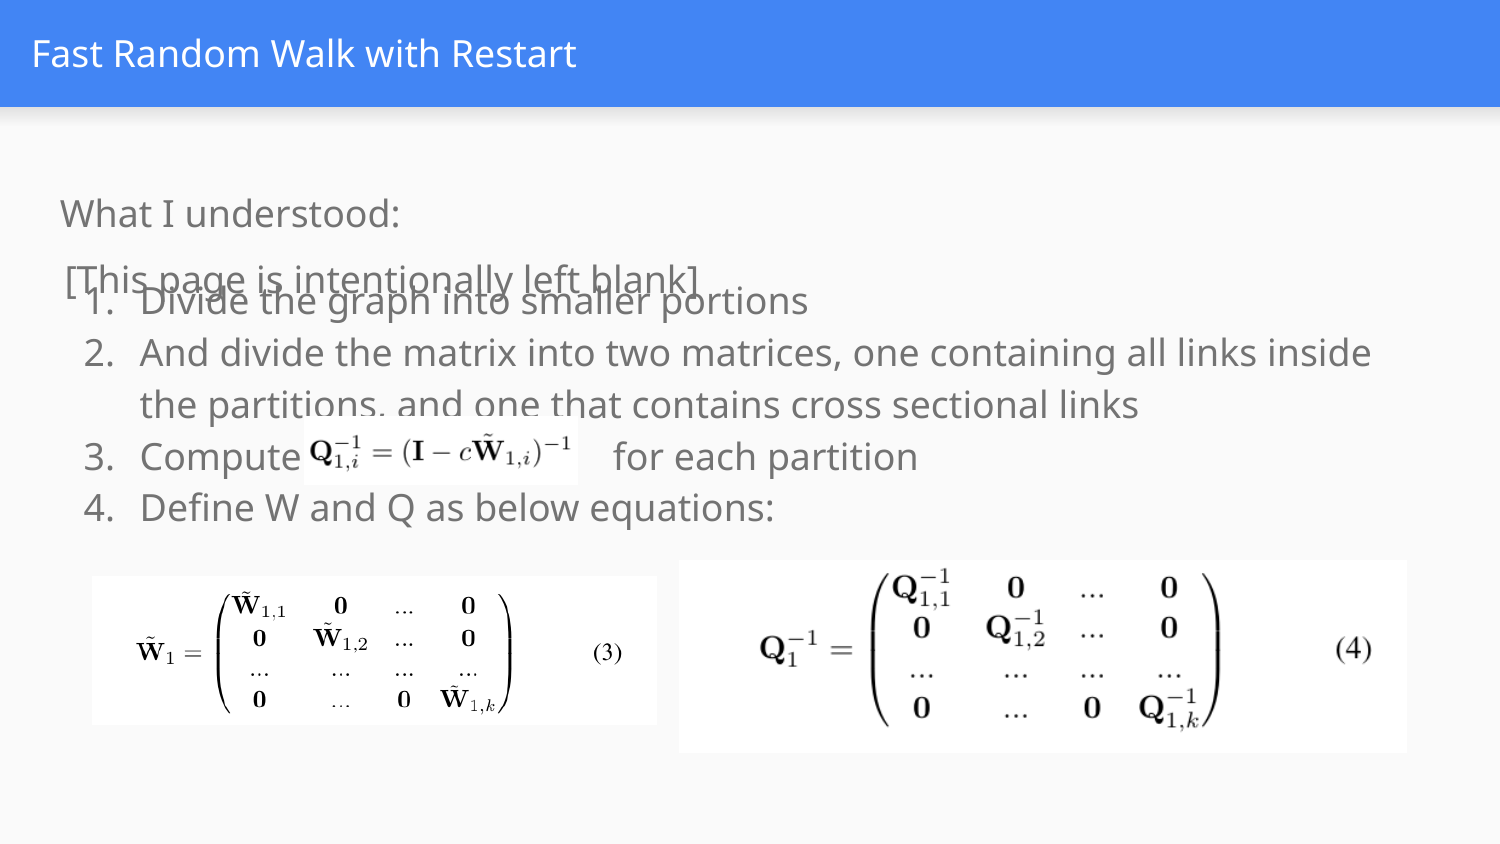

# Fast Random Walk with Restart
What I understood:
[This page is intentionally left blank]
Divide the graph into smaller portions
And divide the matrix into two matrices, one containing all links inside the partitions, and one that contains cross sectional links
Compute for each partition
Define W and Q as below equations: